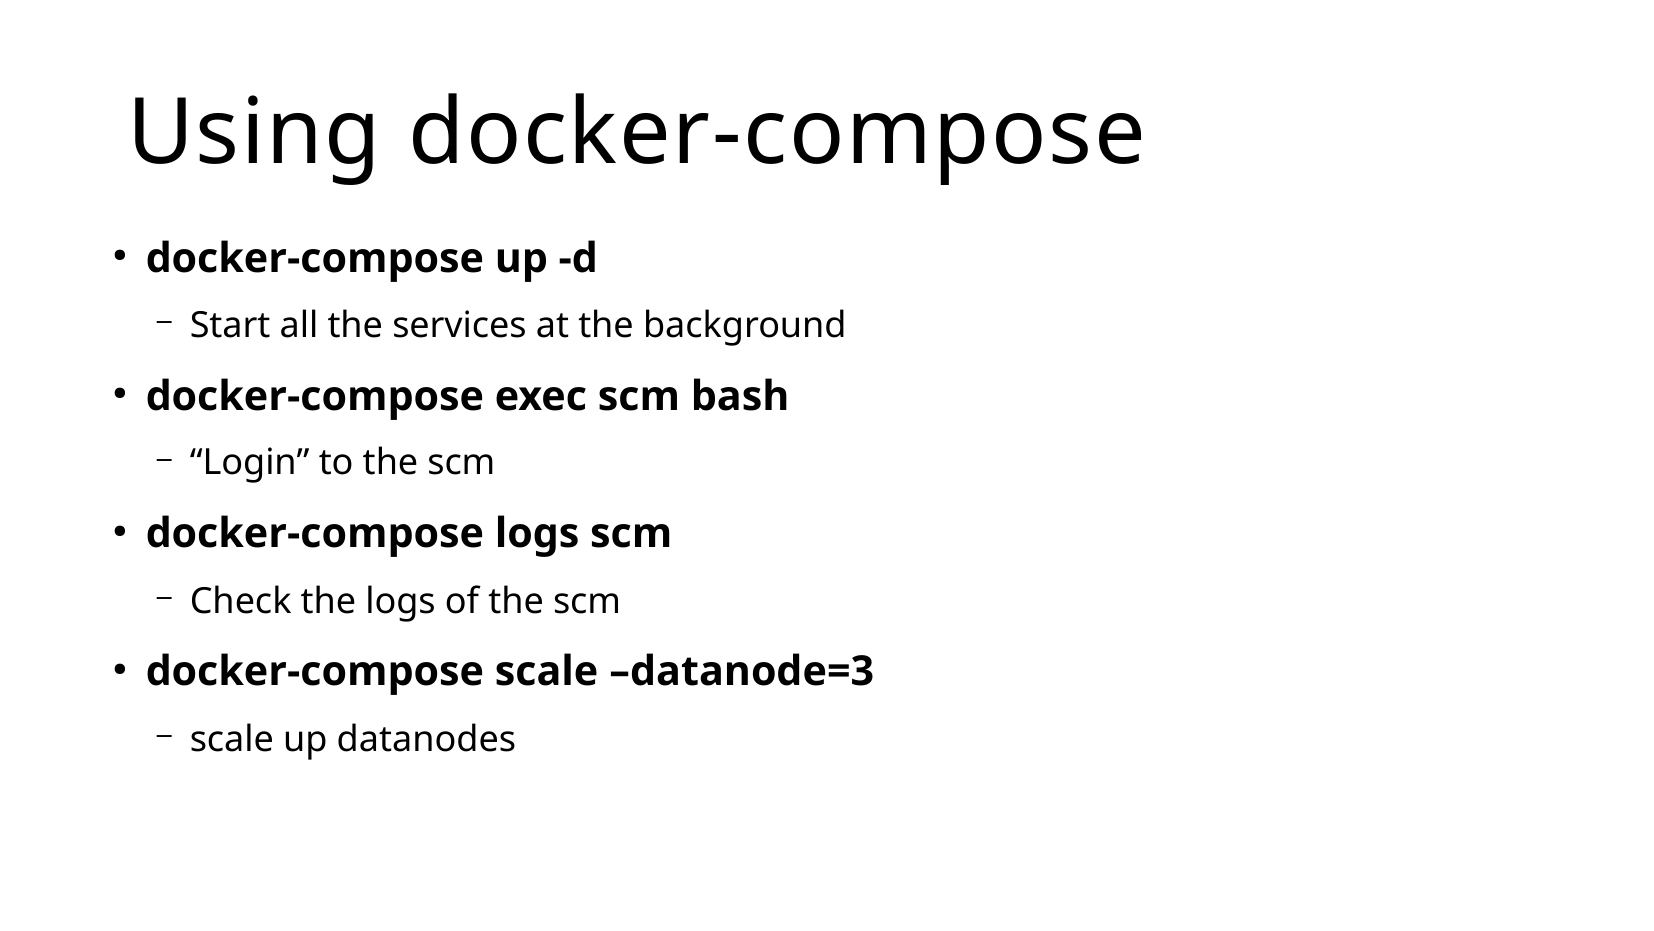

# Using docker-compose
docker-compose up -d
Start all the services at the background
docker-compose exec scm bash
“Login” to the scm
docker-compose logs scm
Check the logs of the scm
docker-compose scale –datanode=3
scale up datanodes